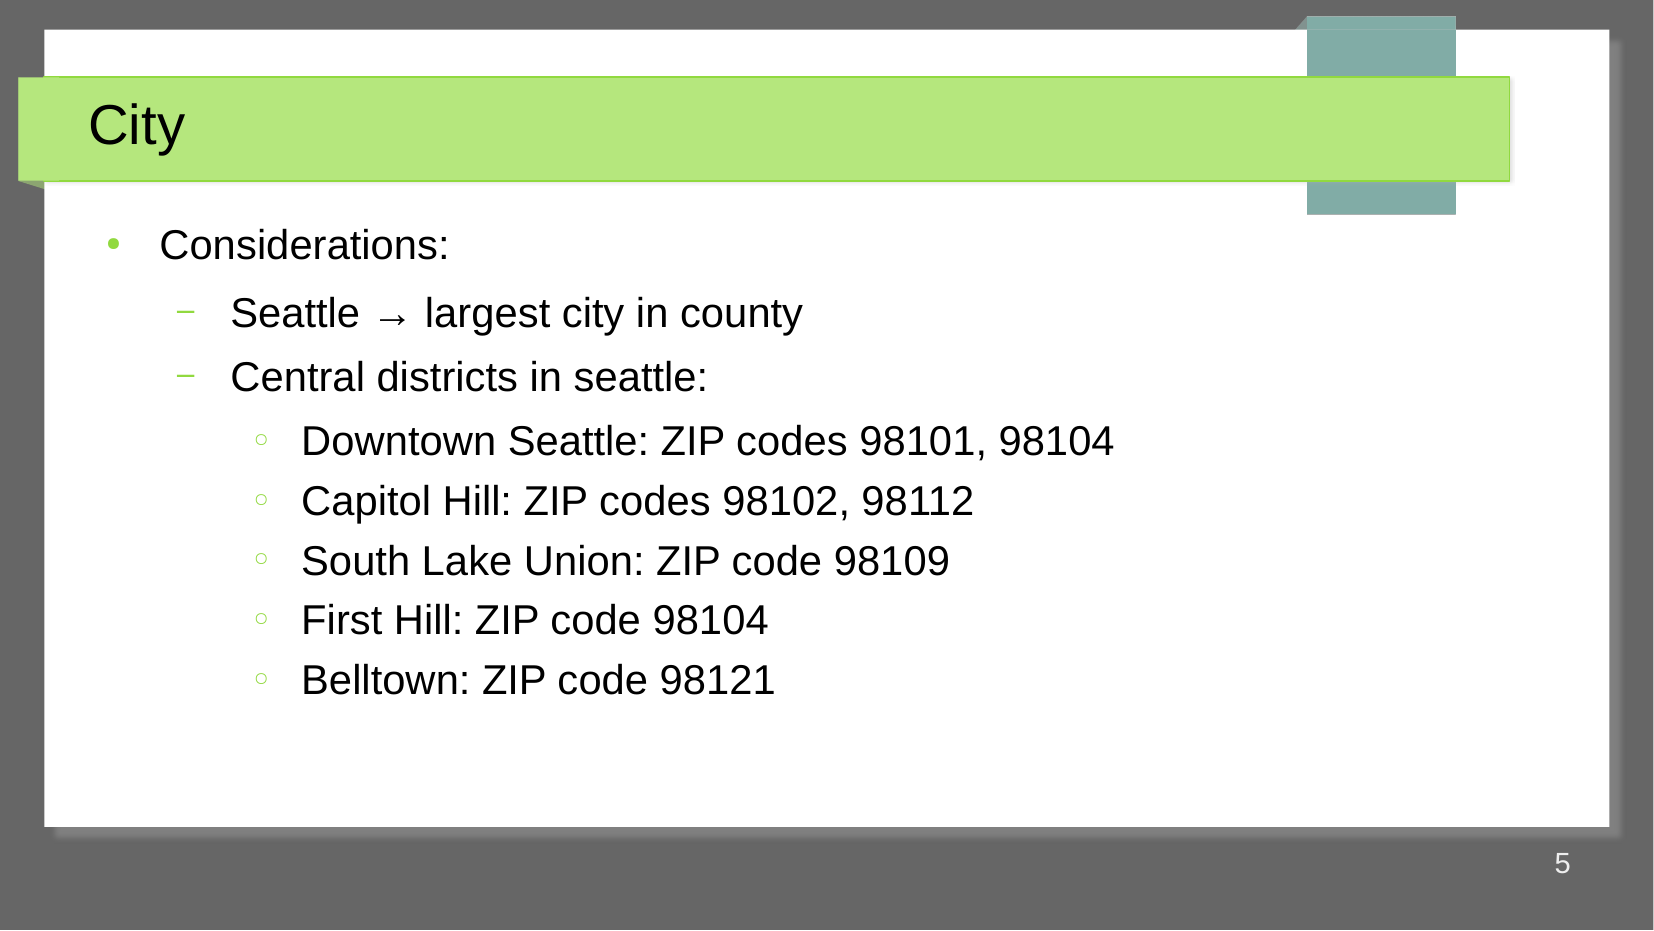

# City
Considerations:
Seattle → largest city in county
Central districts in seattle:
Downtown Seattle: ZIP codes 98101, 98104
Capitol Hill: ZIP codes 98102, 98112
South Lake Union: ZIP code 98109
First Hill: ZIP code 98104
Belltown: ZIP code 98121
5